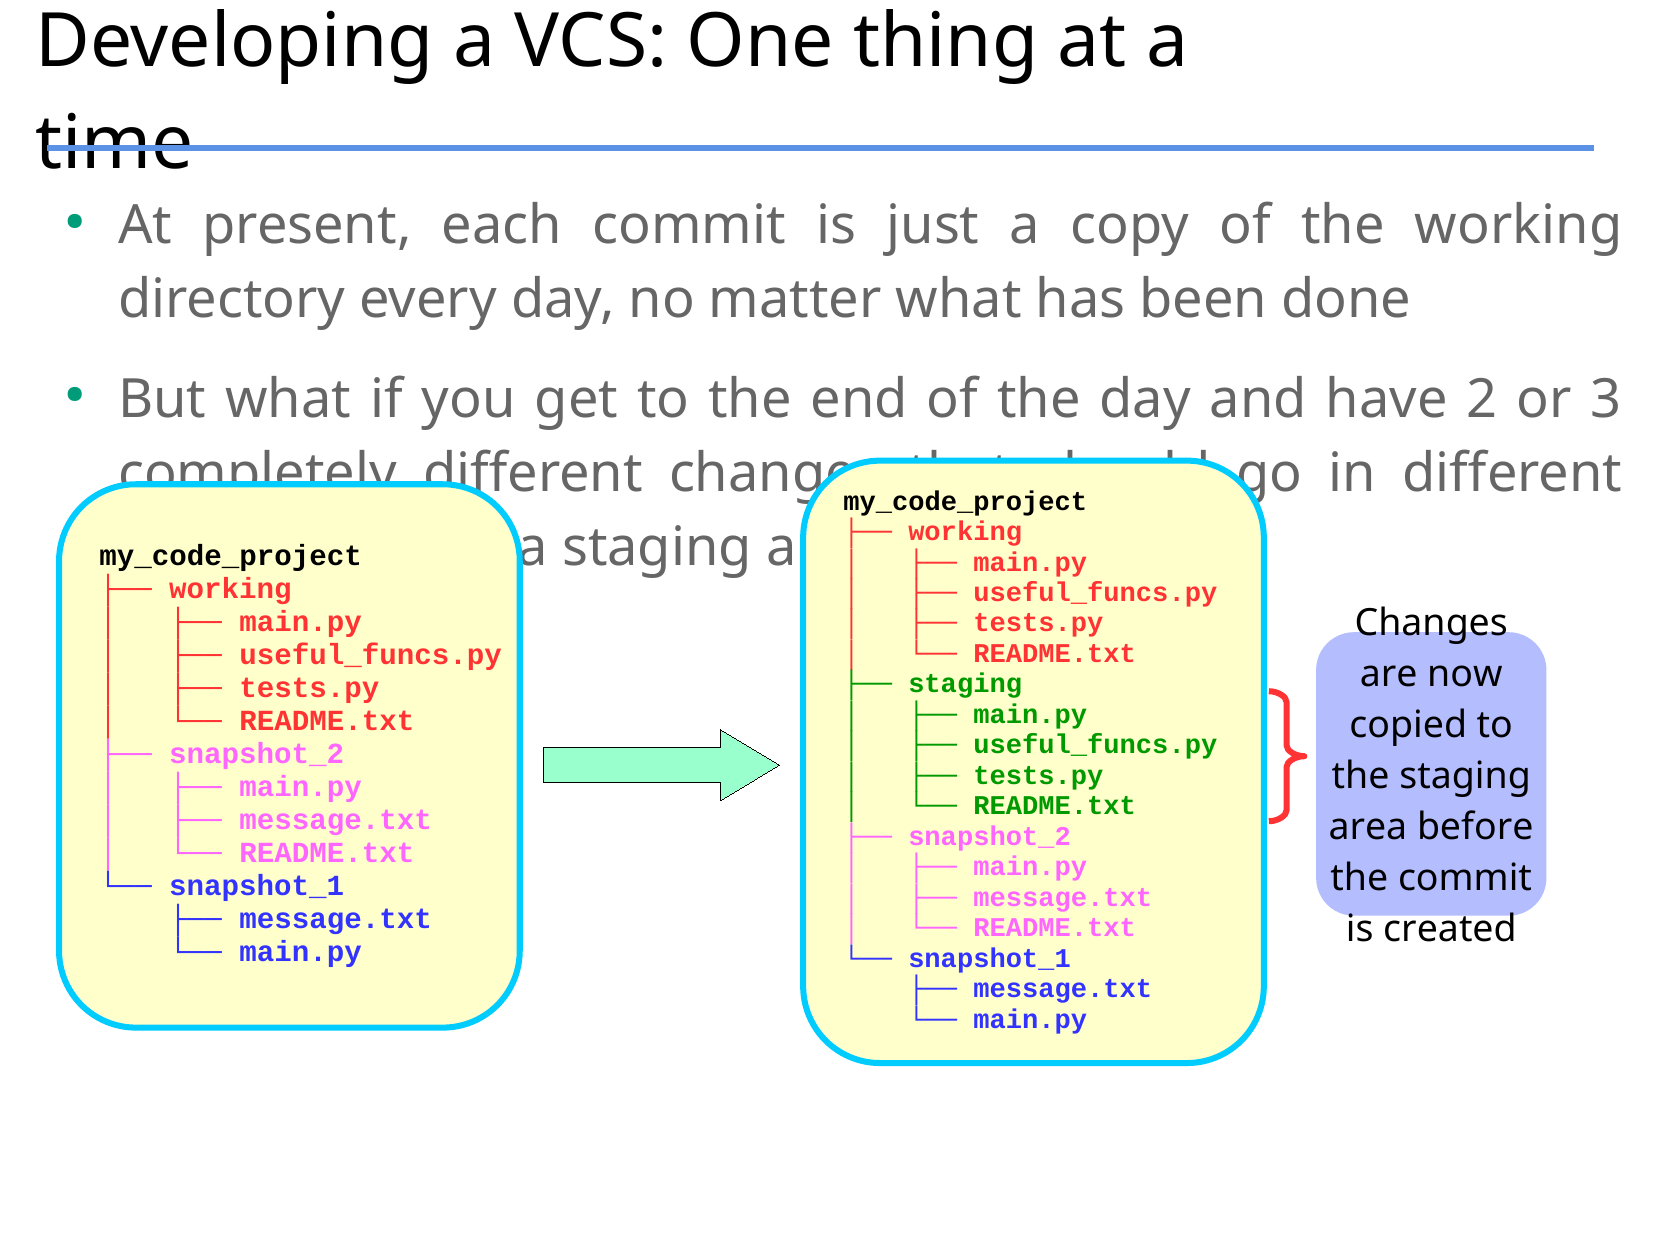

# Developing a VCS: One thing at a time
At present, each commit is just a copy of the working directory every day, no matter what has been done
But what if you get to the end of the day and have 2 or 3 completely different changes that should go in different commits? Have a staging area!
You can now choose which changes to add to a particular commit before actually committing them
my_code_project
├── working
│ ├── main.py
│ ├── useful_funcs.py
│ ├── tests.py
│ └── README.txt
├── staging
│ ├── main.py
│ ├── useful_funcs.py
│ ├── tests.py
│ └── README.txt
├── snapshot_2
│ ├── main.py
│ ├── message.txt
│ └── README.txt
└── snapshot_1
 ├── message.txt
 └── main.py
my_code_project
├── working
│ ├── main.py
│ ├── useful_funcs.py
│ ├── tests.py
│ └── README.txt
├── snapshot_2
│ ├── main.py
│ ├── message.txt
│ └── README.txt
└── snapshot_1
 ├── message.txt
 └── main.py
Changes are now copied to the staging area before the commit is created